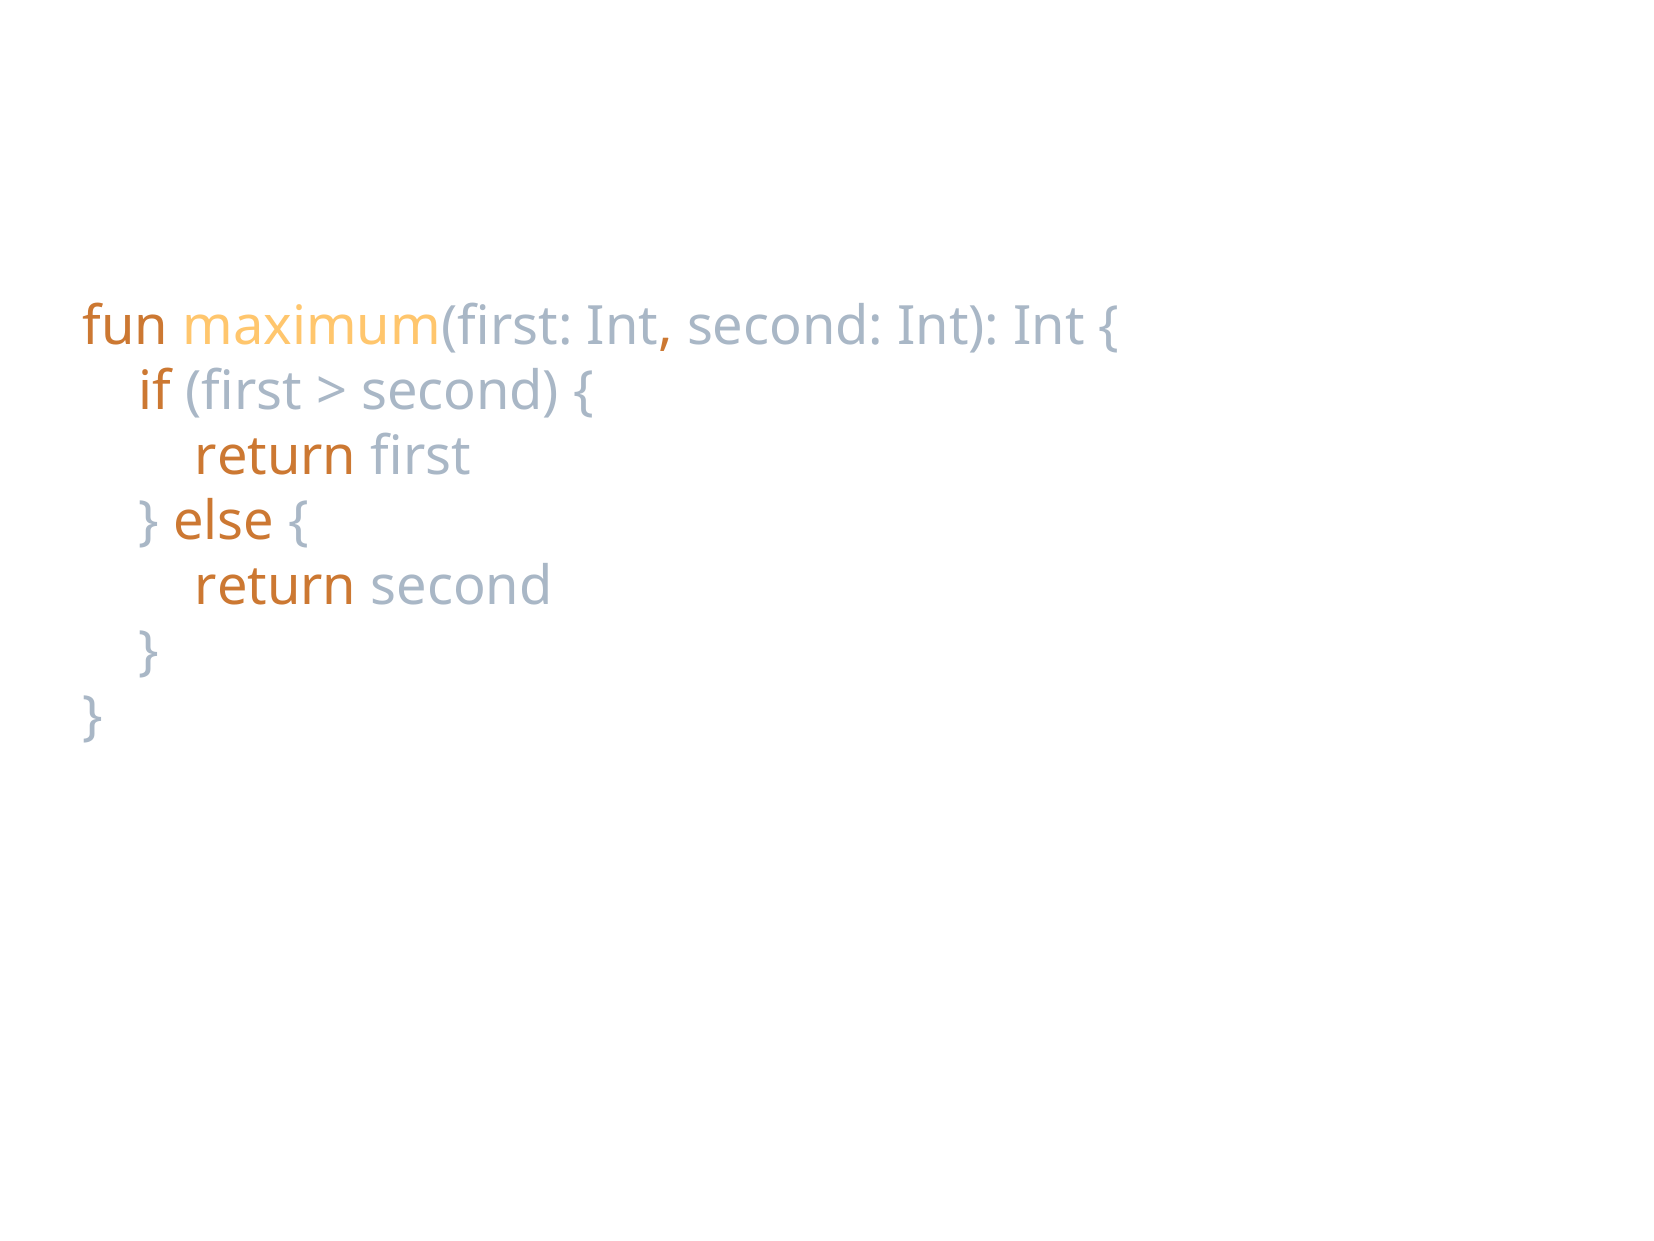

Functions
fun maximum(first: Int, second: Int): Int {
 if (first > second) {
 return first
 } else {
 return second
 }
}